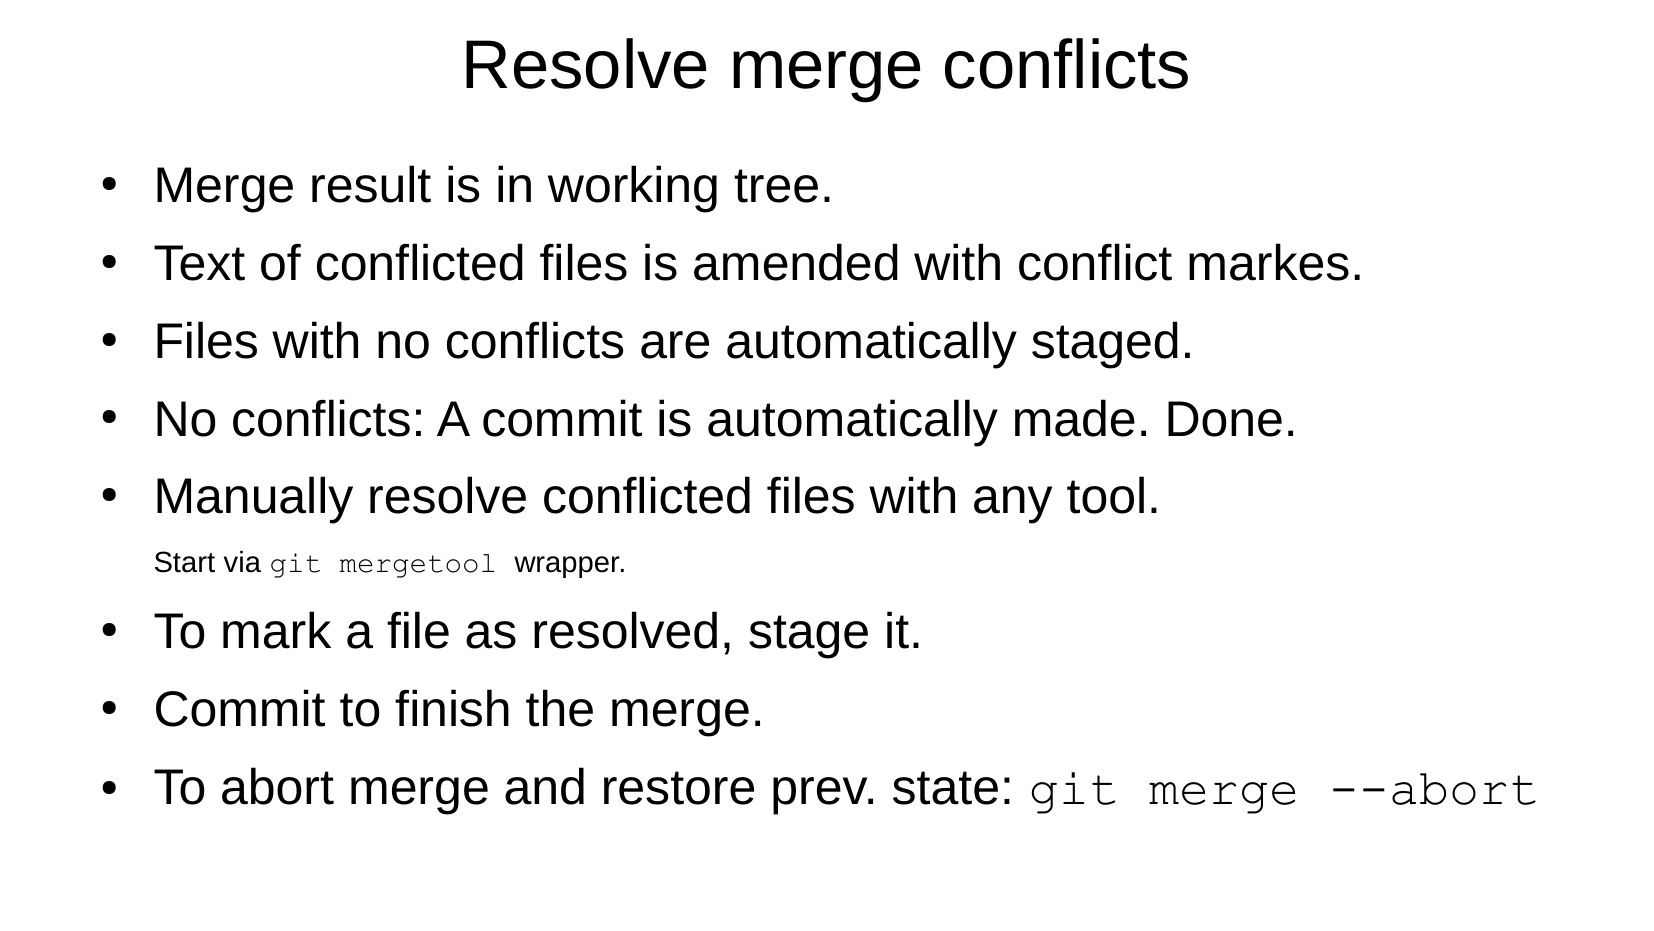

# Resolve merge conflicts
Merge result is in working tree.
Text of conflicted files is amended with conflict markes.
Files with no conflicts are automatically staged.
No conflicts: A commit is automatically made. Done.
Manually resolve conflicted files with any tool.
Start via git mergetool wrapper.
To mark a file as resolved, stage it.
Commit to finish the merge.
To abort merge and restore prev. state: git merge --abort